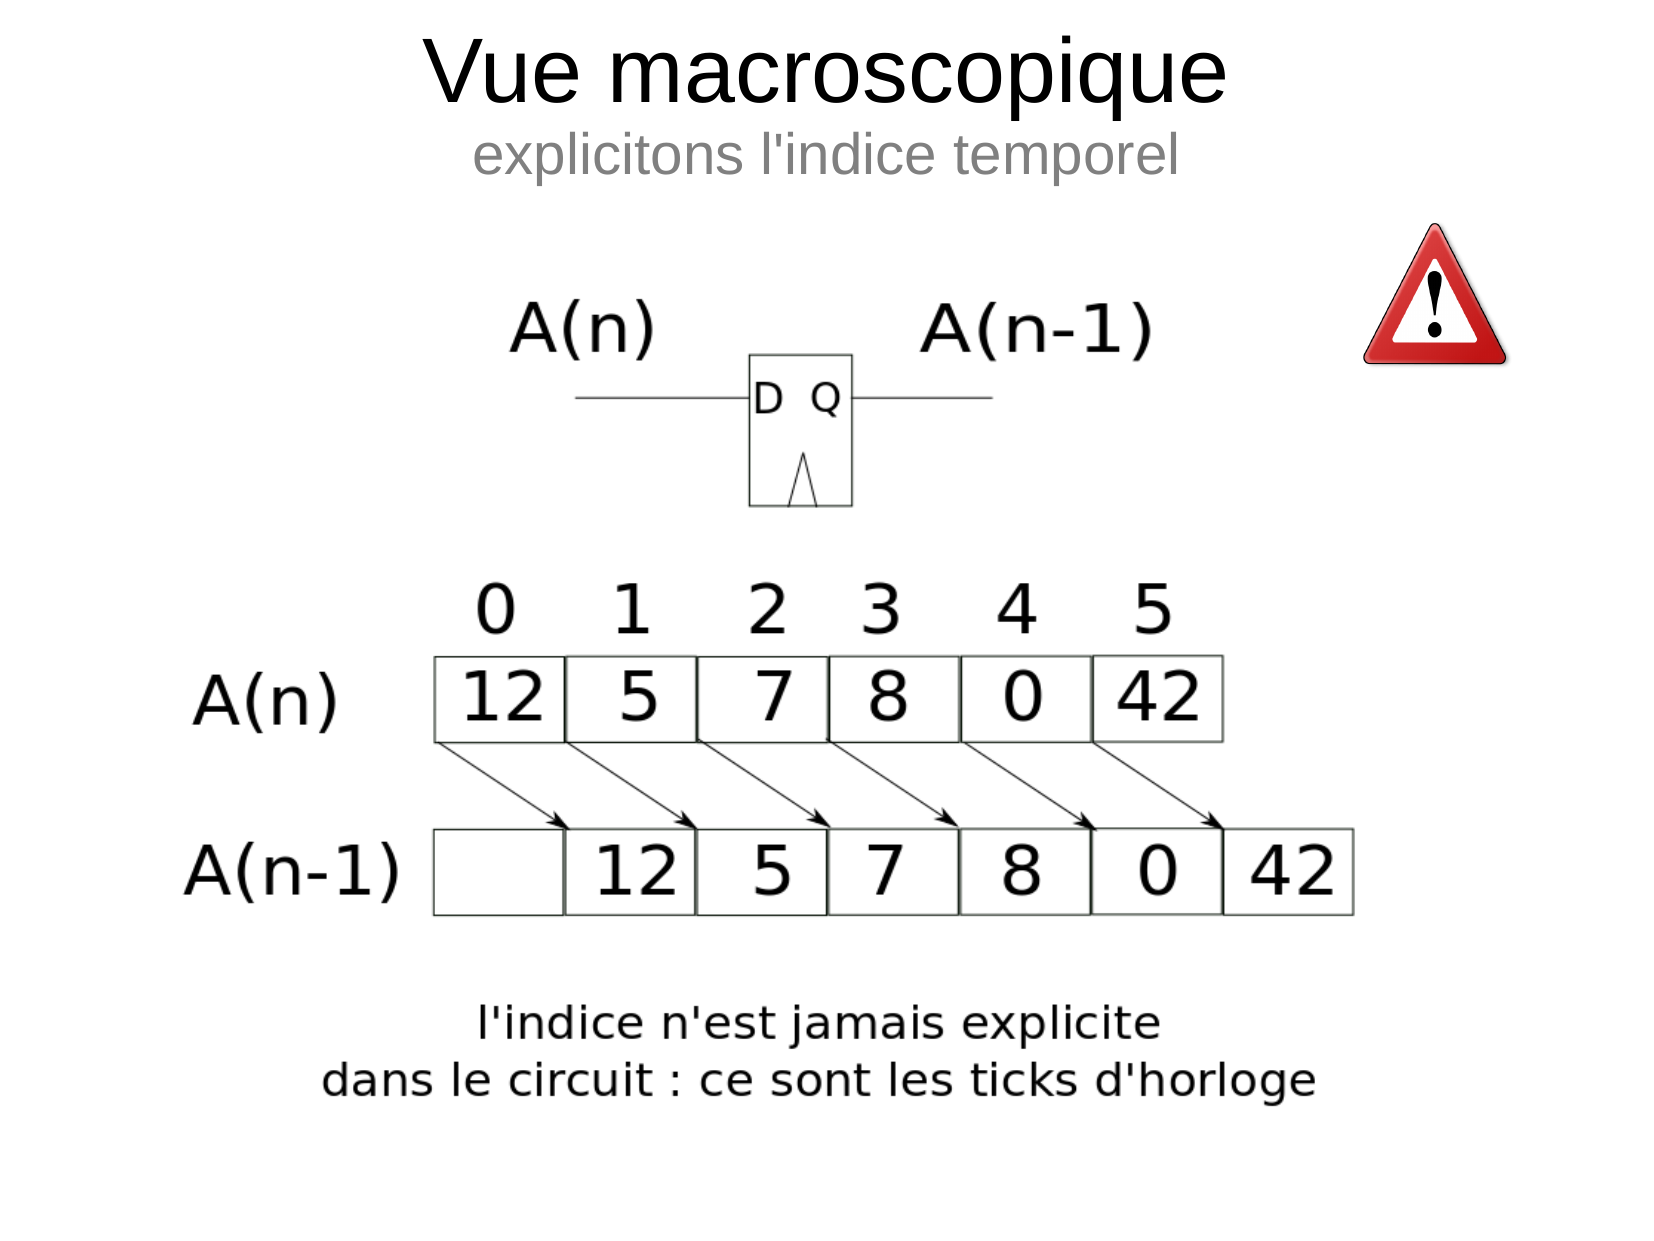

# Vue macroscopique explicitons l'indice temporel
UV 1.5
12